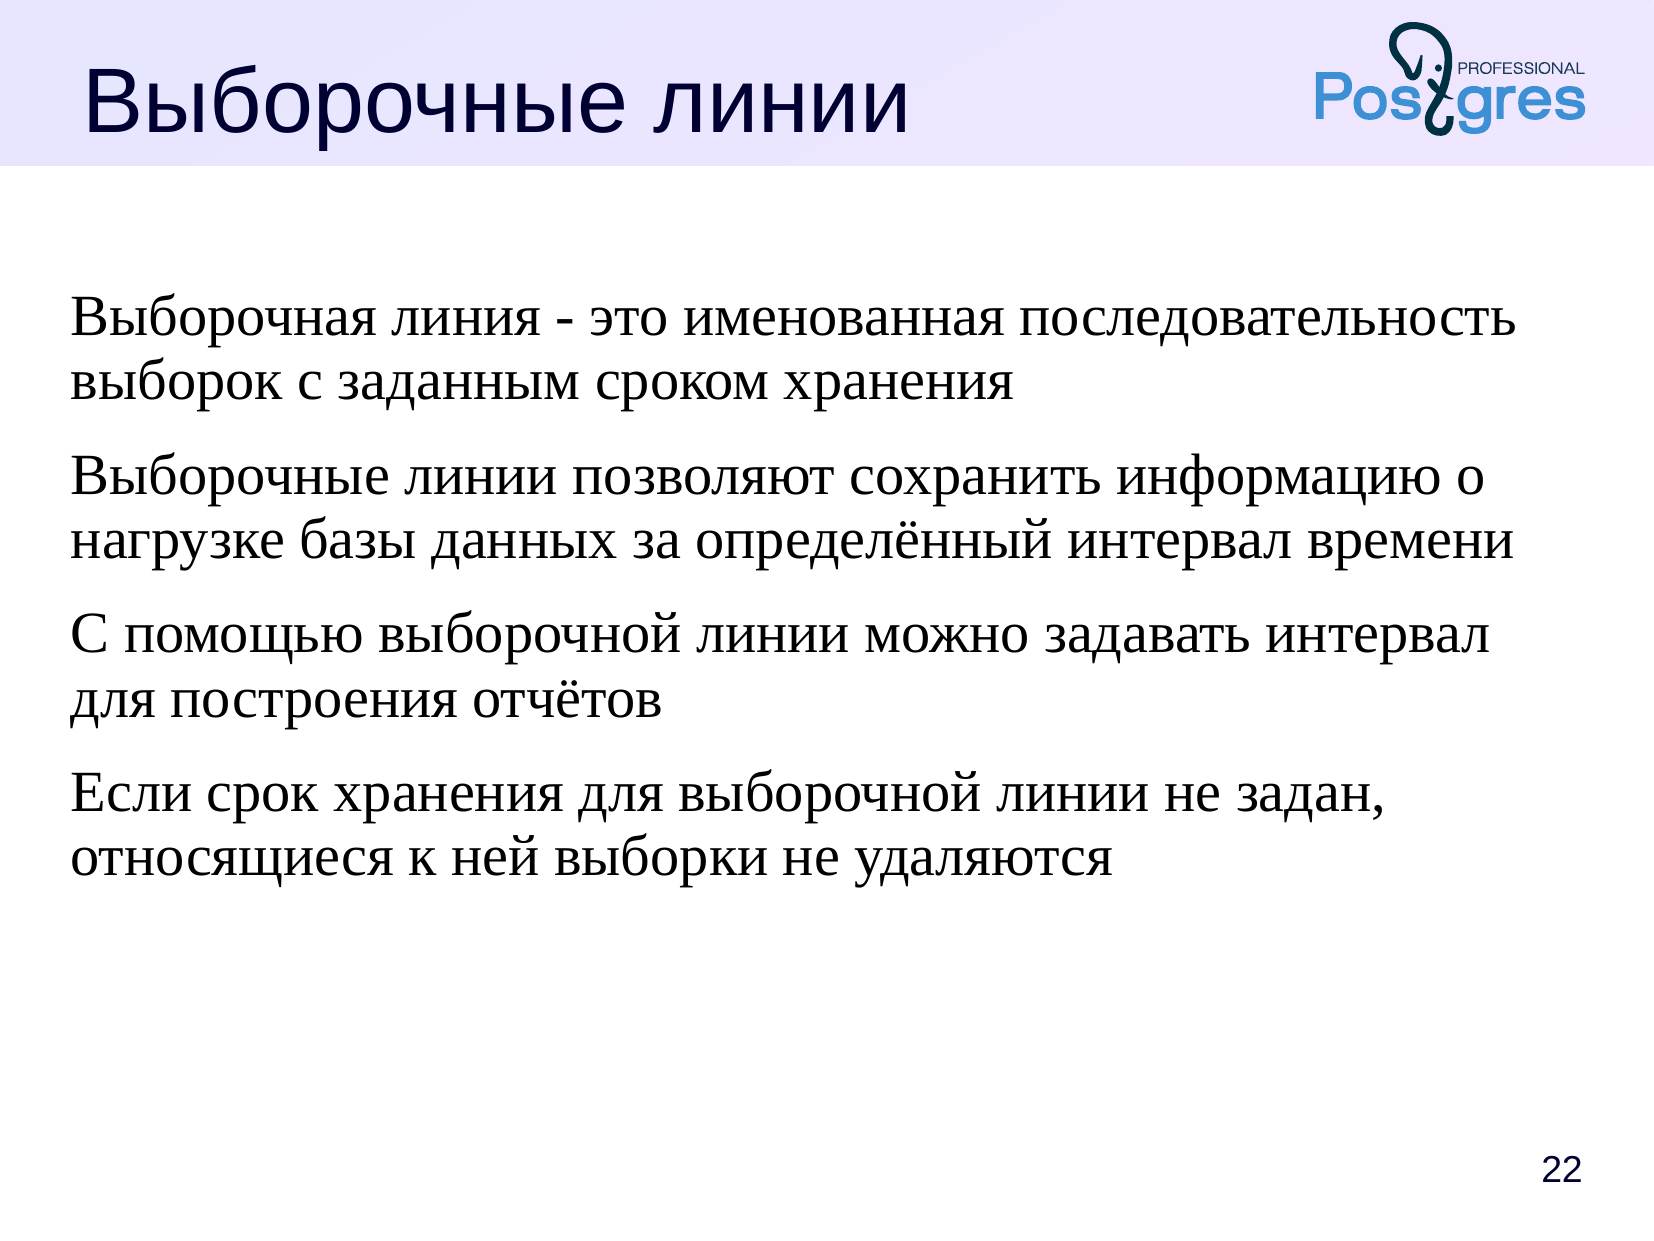

# Выборочные линии
Выборочная линия - это именованная последовательность выборок с заданным сроком хранения
Выборочные линии позволяют сохранить информацию о нагрузке базы данных за определённый интервал времени
С помощью выборочной линии можно задавать интервал для построения отчётов
Если срок хранения для выборочной линии не задан, относящиеся к ней выборки не удаляются